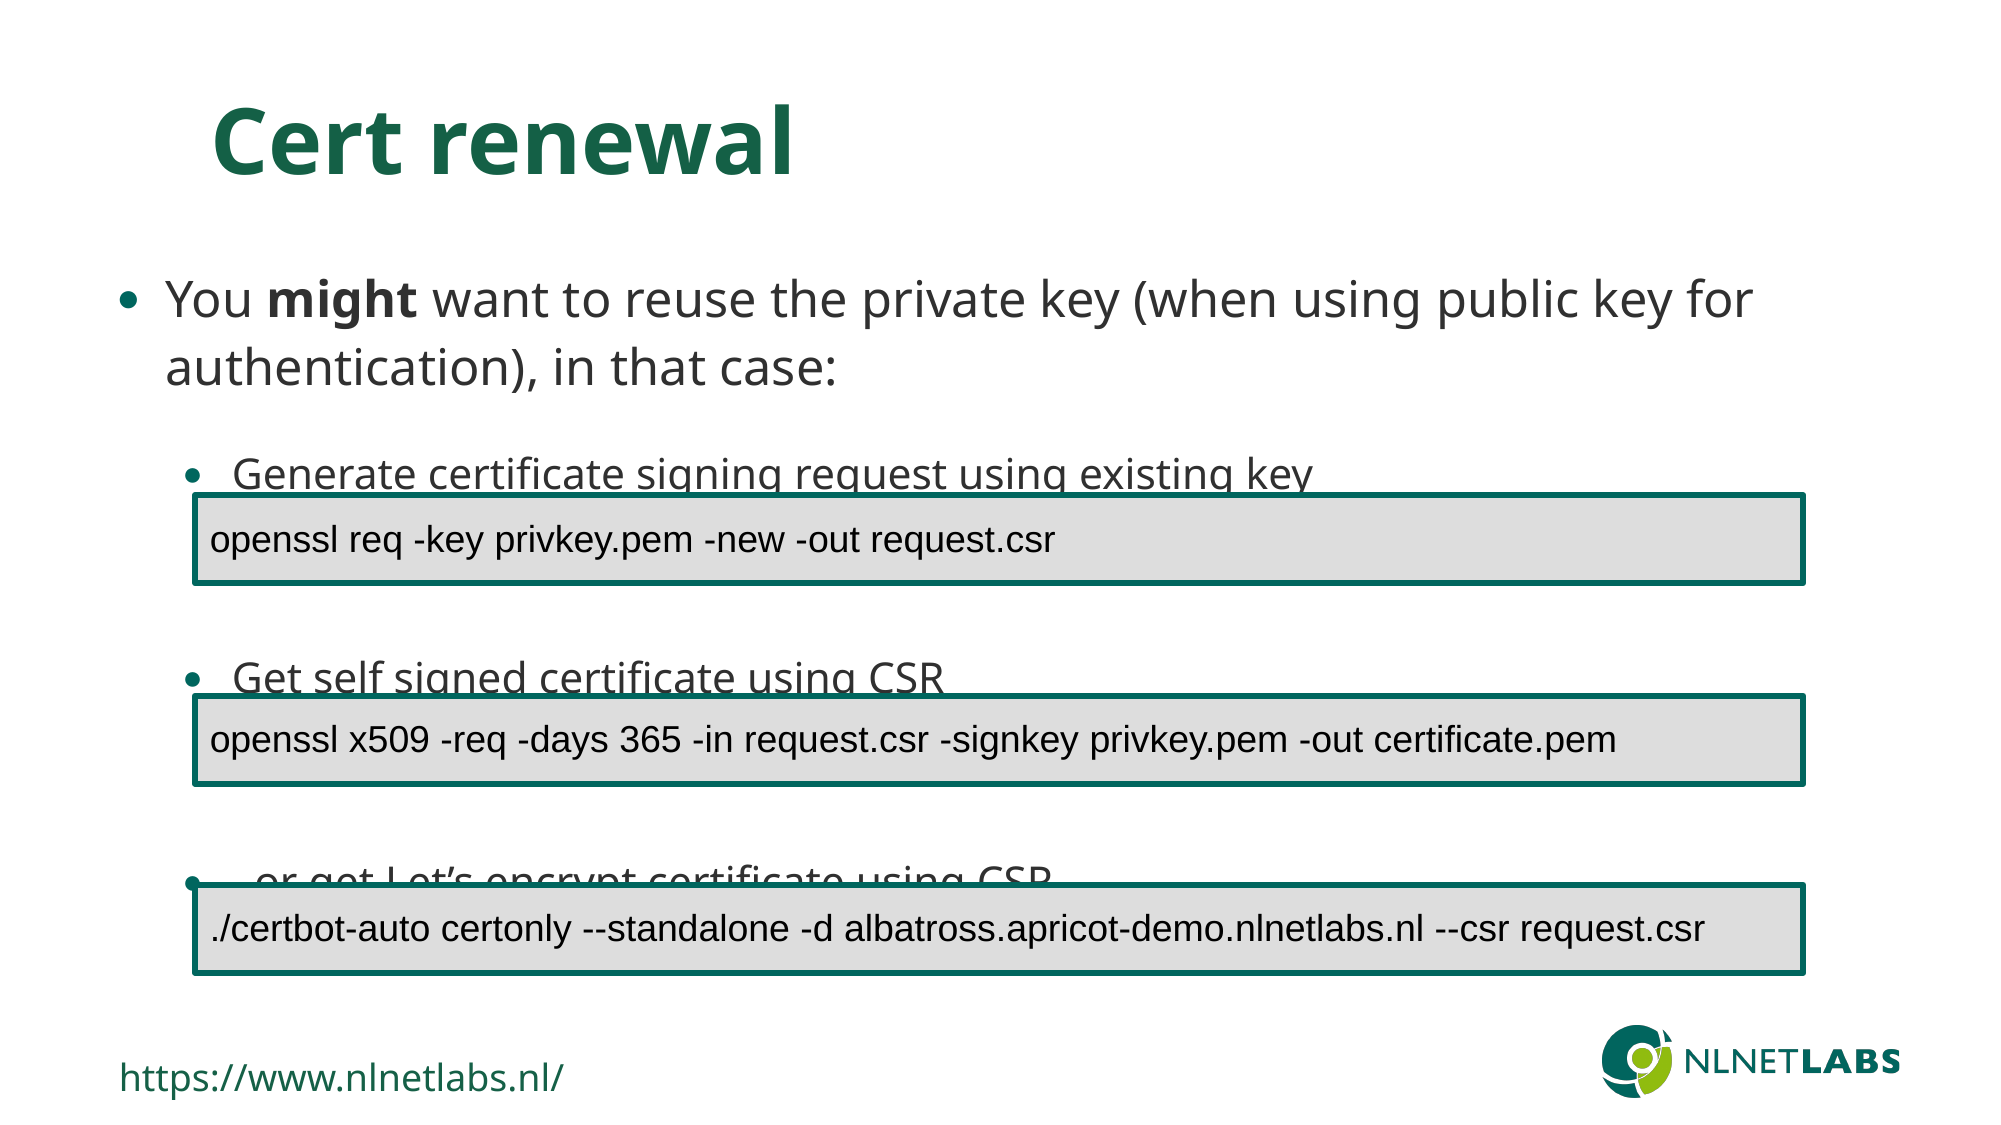

# Cert renewal
You might want to reuse the private key (when using public key for authentication), in that case:
Generate certificate signing request using existing key
Get self signed certificate using CSR
, or get Let’s encrypt certificate using CSR
openssl req -key privkey.pem -new -out request.csr
openssl x509 -req -days 365 -in request.csr -signkey privkey.pem -out certificate.pem
./certbot-auto certonly --standalone -d albatross.apricot-demo.nlnetlabs.nl --csr request.csr